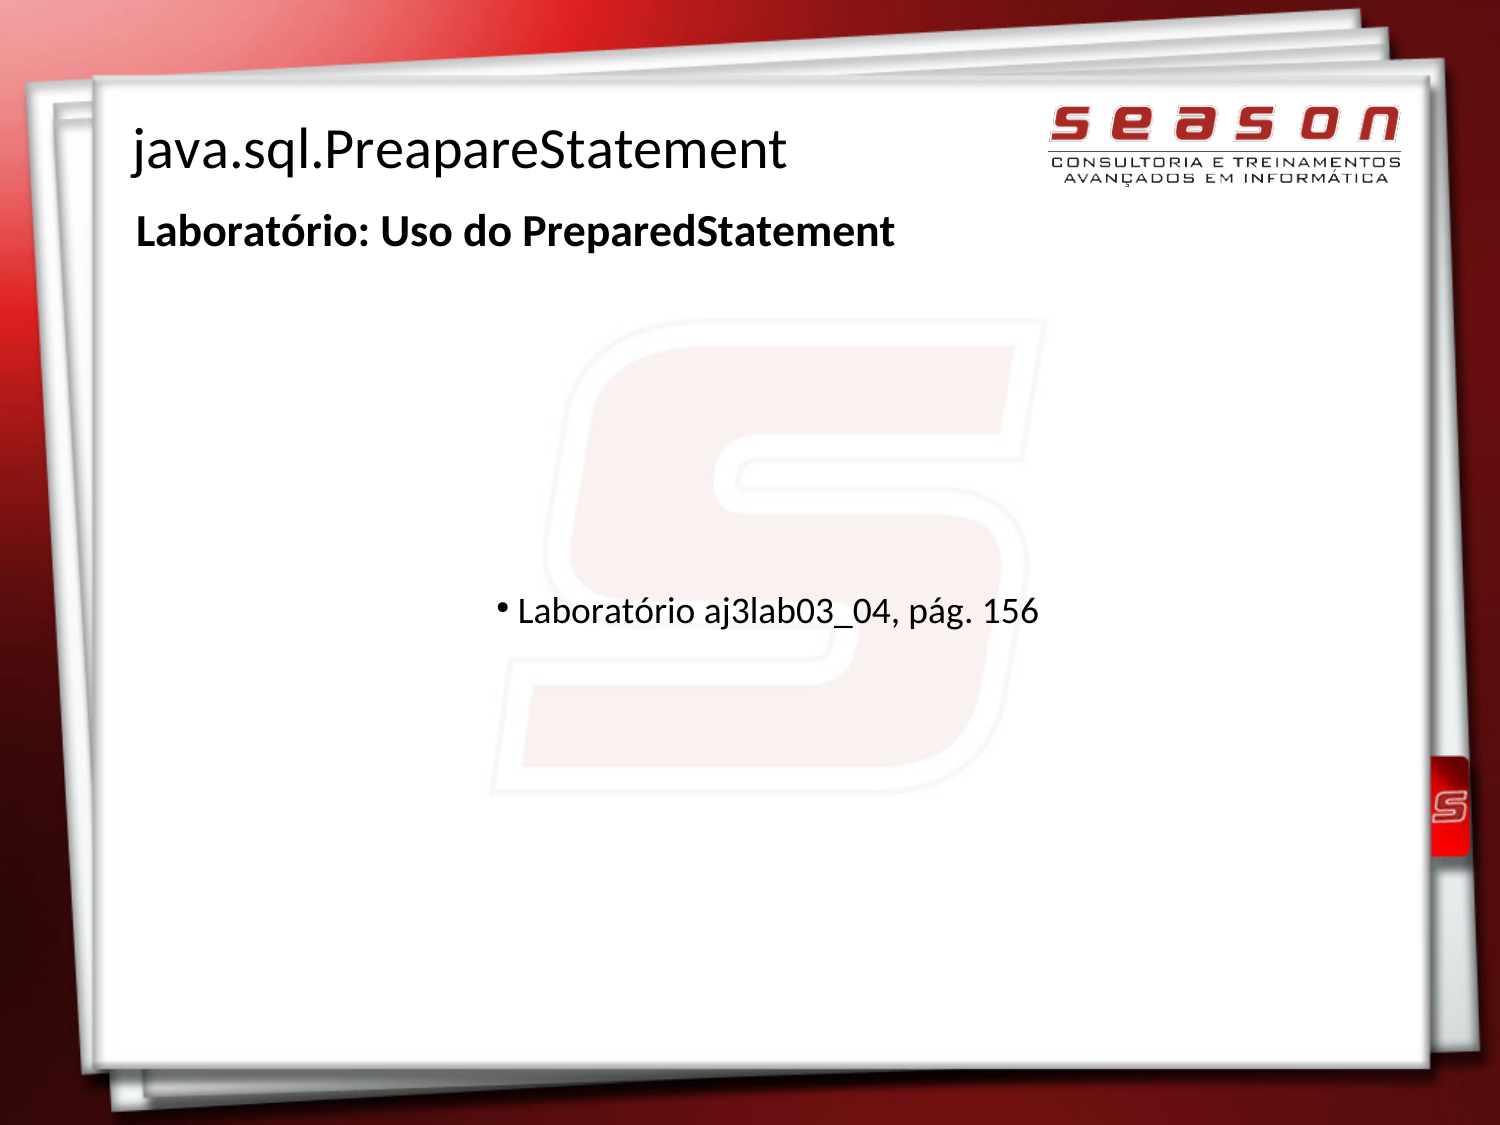

# java.sql.PreapareStatement
Laboratório: Uso do PreparedStatement
 Laboratório aj3lab03_04, pág. 156